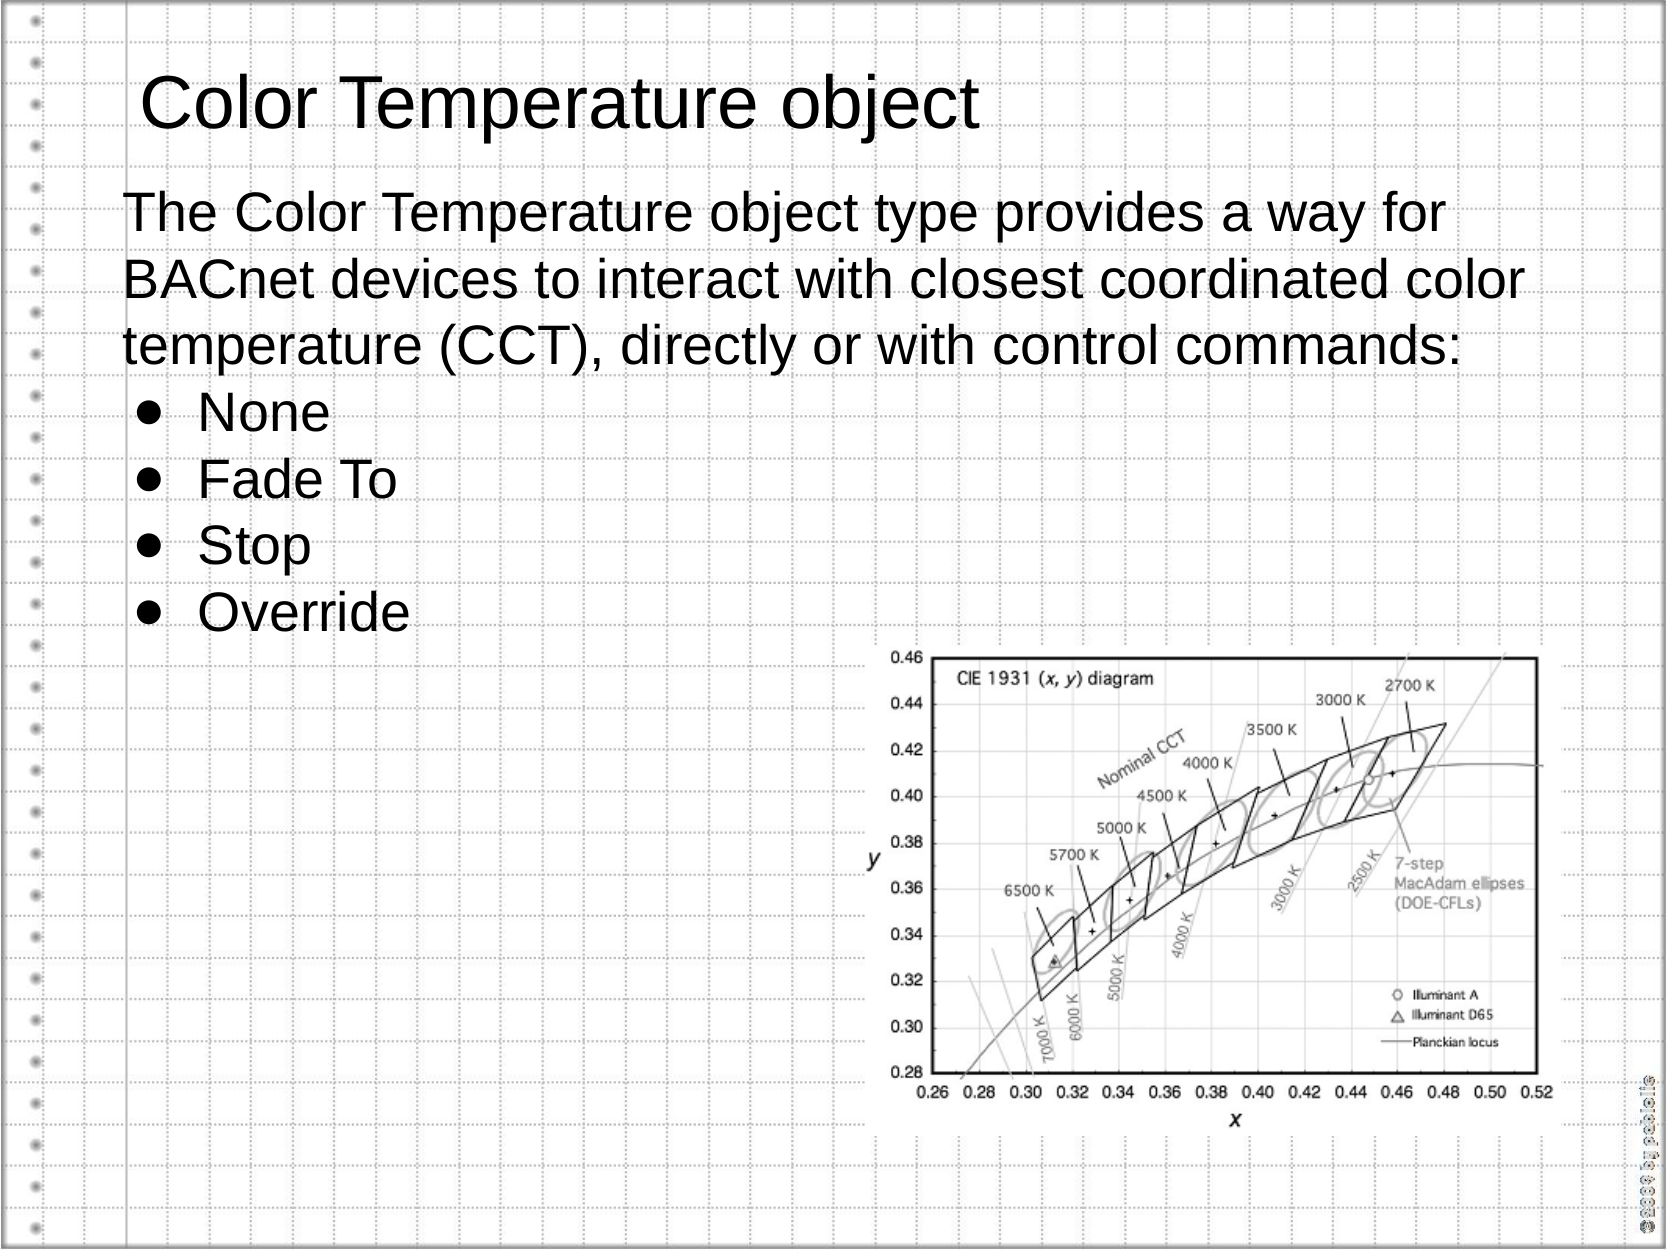

# Color Temperature object
The Color Temperature object type provides a way for BACnet devices to interact with closest coordinated color temperature (CCT), directly or with control commands:
None
Fade To
Stop
Override